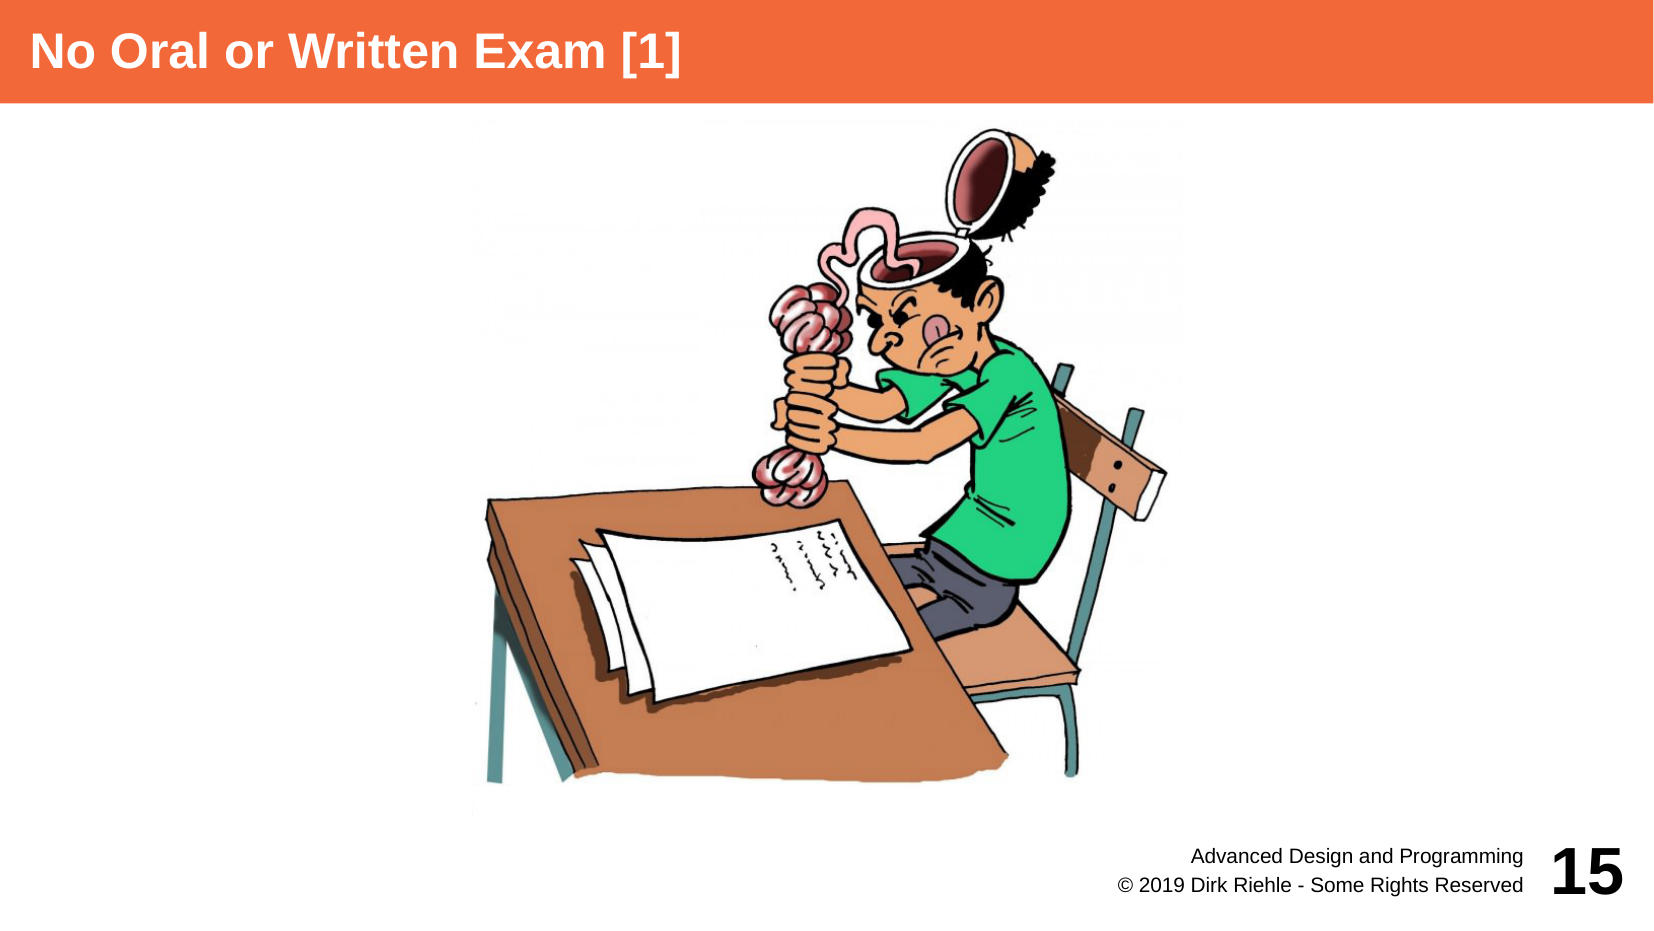

# No Oral or Written Exam [1]
Advanced Design and Programming
15
© 2019 Dirk Riehle - Some Rights Reserved
[1]	You still have to register for the course